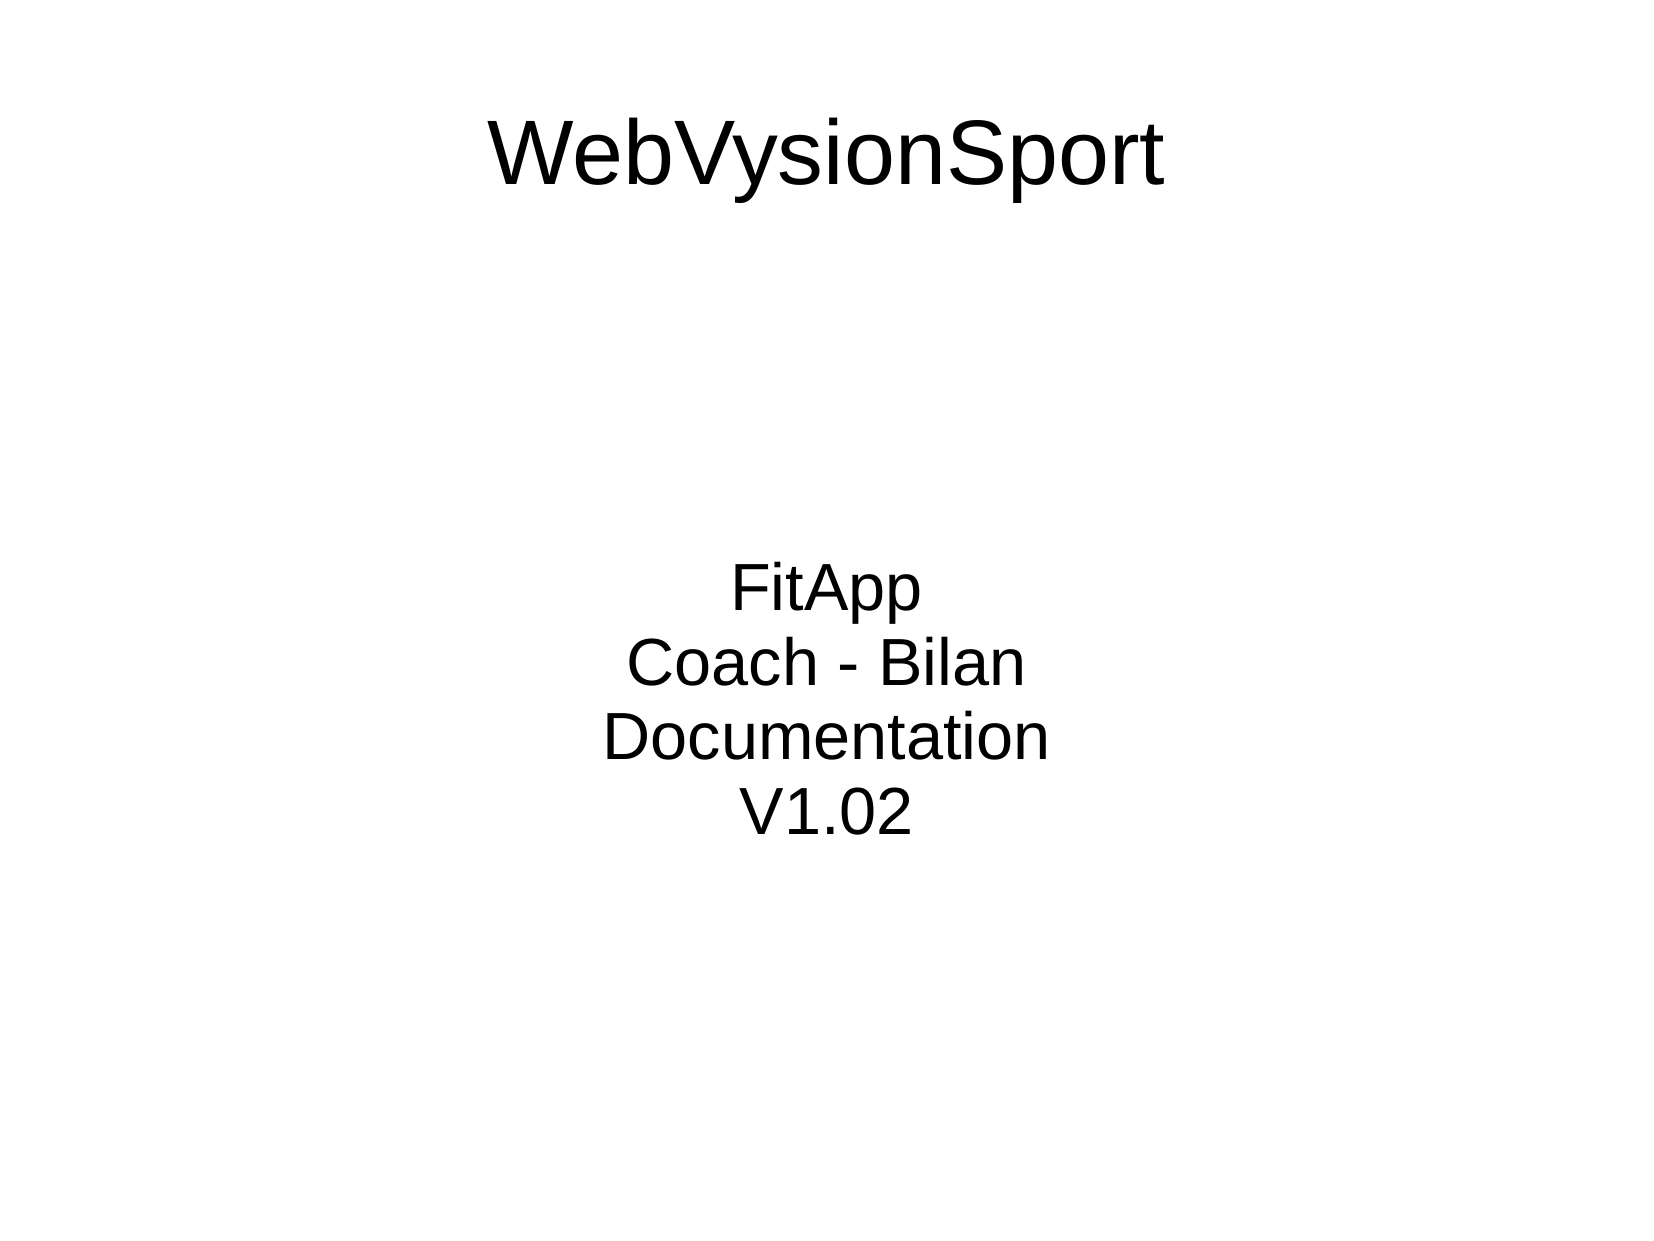

# WebVysionSport
FitApp
Coach - Bilan
Documentation
V1.02